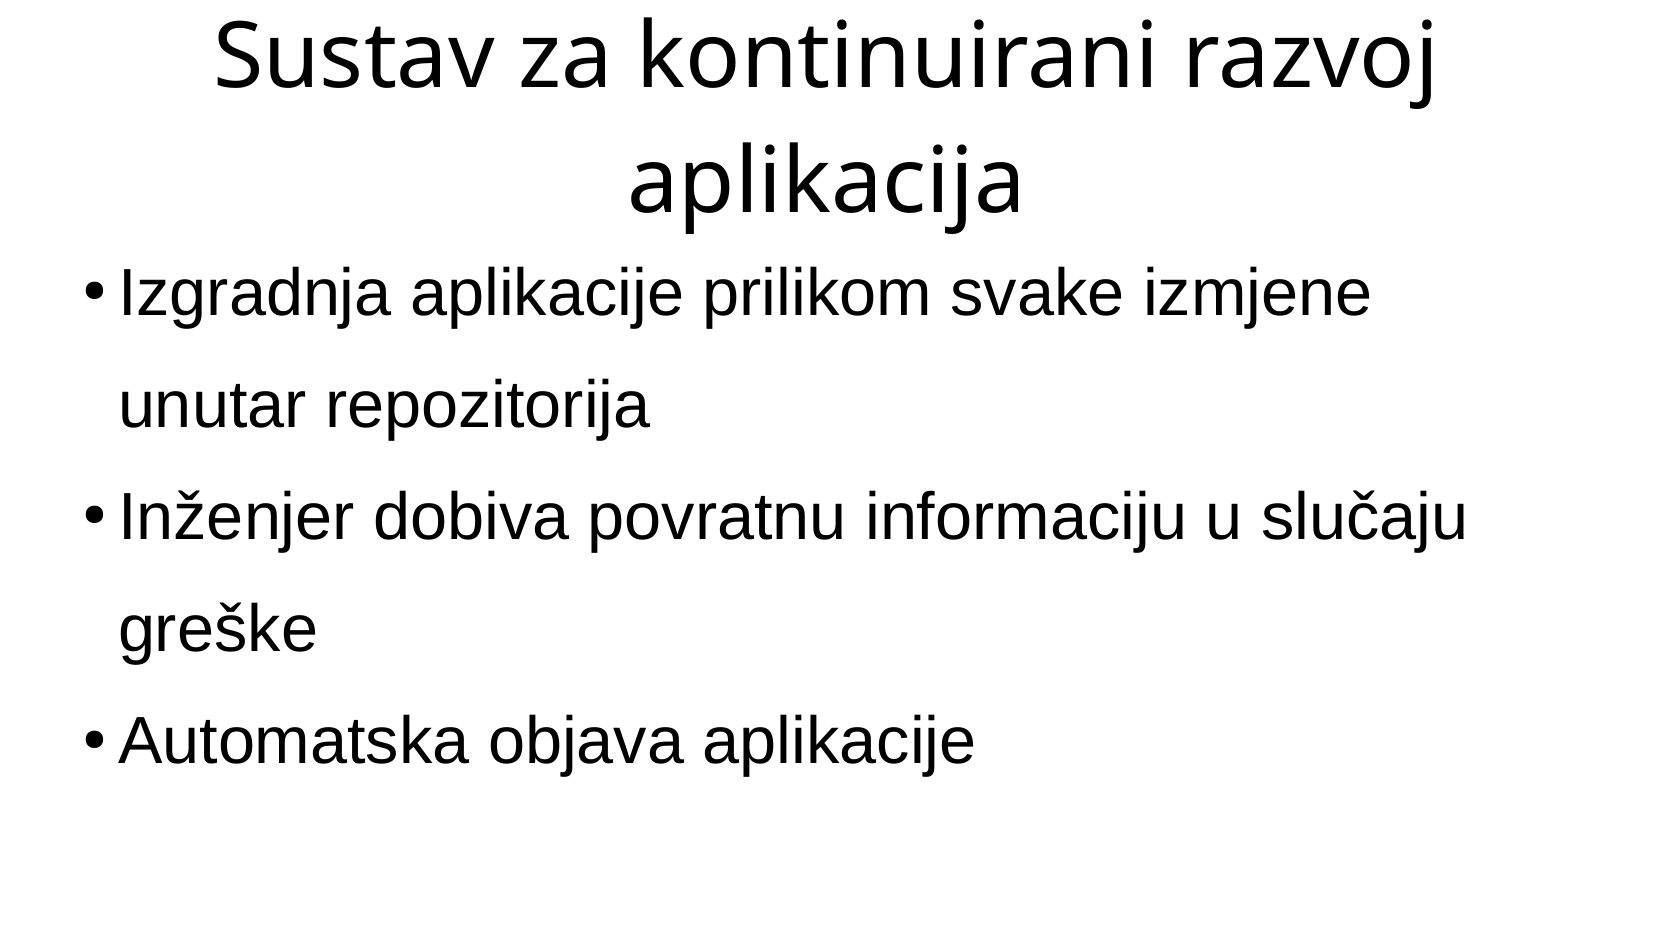

# Sustav za kontinuirani razvoj aplikacija
Izgradnja aplikacije prilikom svake izmjene unutar repozitorija
Inženjer dobiva povratnu informaciju u slučaju greške
Automatska objava aplikacije